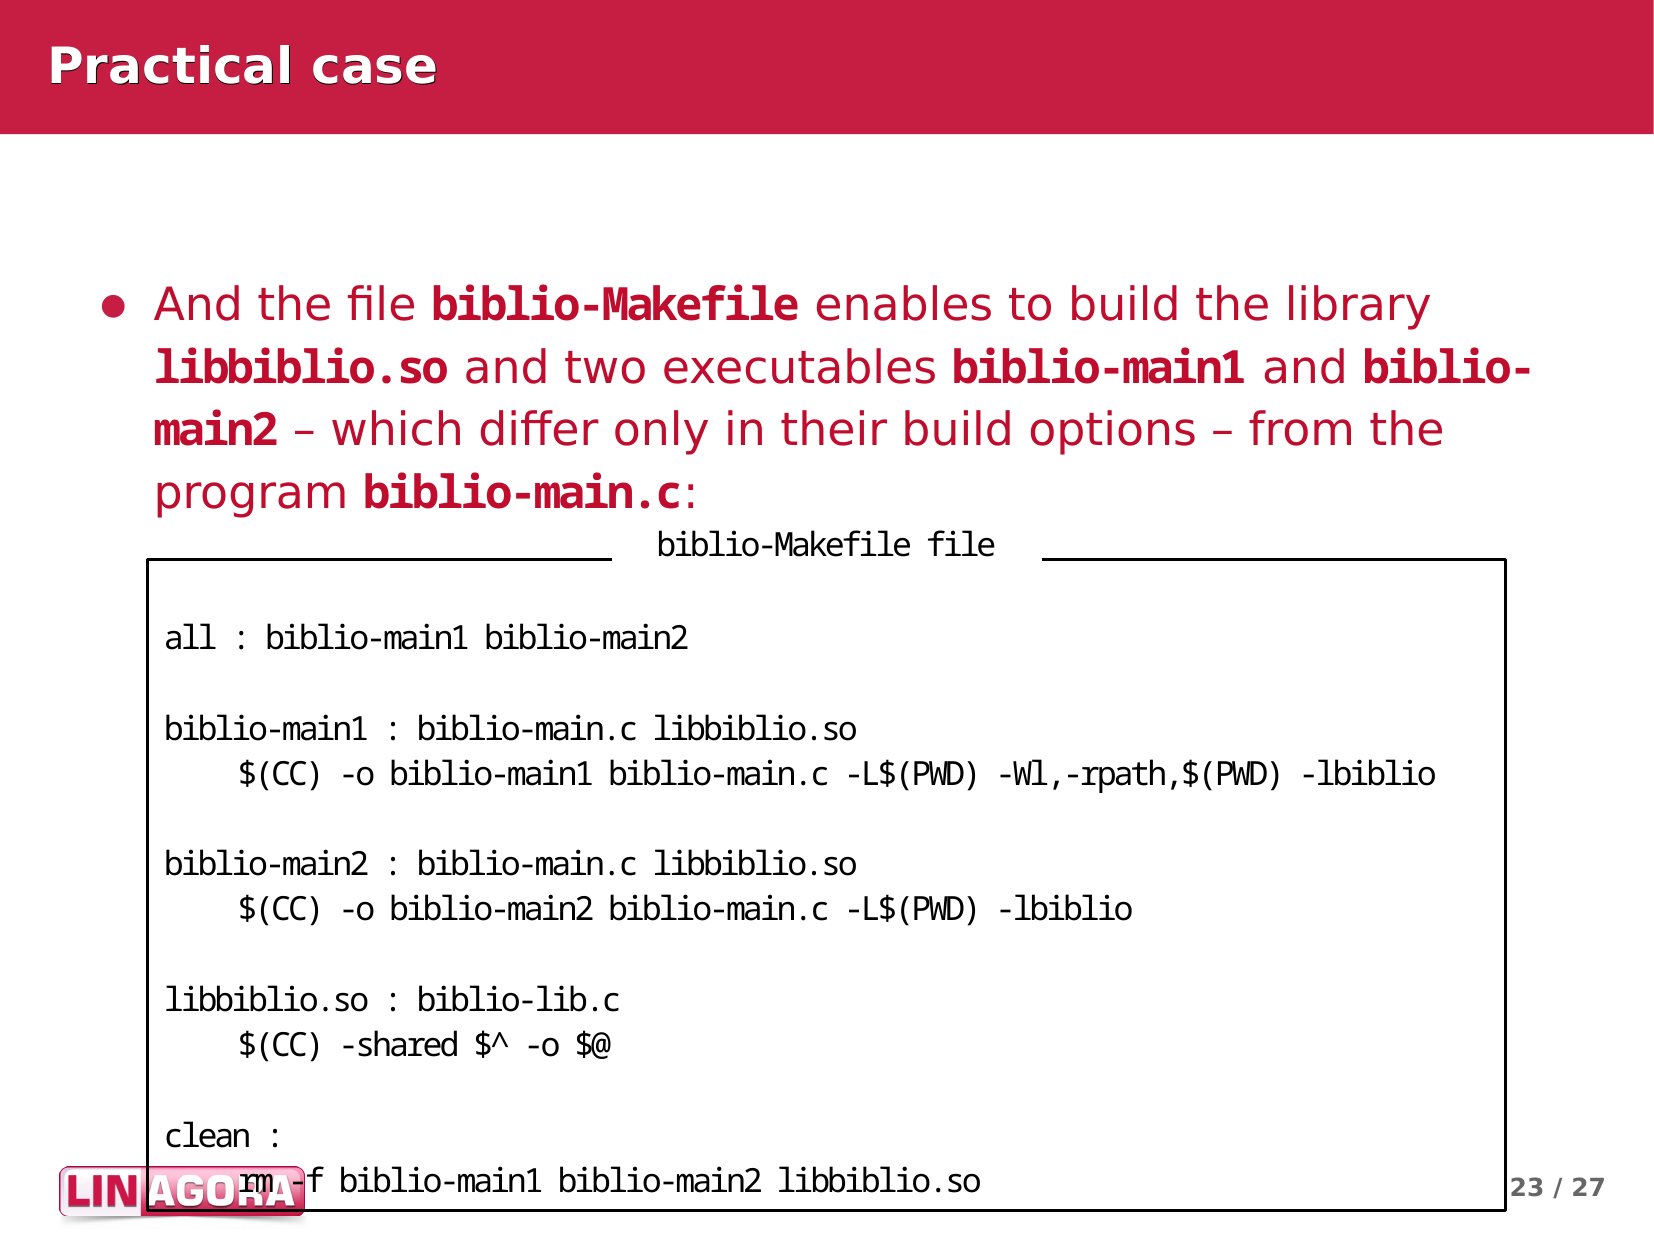

# Practical case
And the file biblio-Makefile enables to build the library libbiblio.so and two executables biblio-main1 and biblio-main2 – which differ only in their build options – from the program biblio-main.c:
biblio-Makefile file
all : biblio-main1 biblio-main2
biblio-main1 : biblio-main.c libbiblio.so
$(CC) -o biblio-main1 biblio-main.c -L$(PWD) -Wl,-rpath,$(PWD) -lbiblio
biblio-main2 : biblio-main.c libbiblio.so
$(CC) -o biblio-main2 biblio-main.c -L$(PWD) -lbiblio
libbiblio.so : biblio-lib.c
$(CC) -shared $^ -o $@
clean :
rm -f biblio-main1 biblio-main2 libbiblio.so